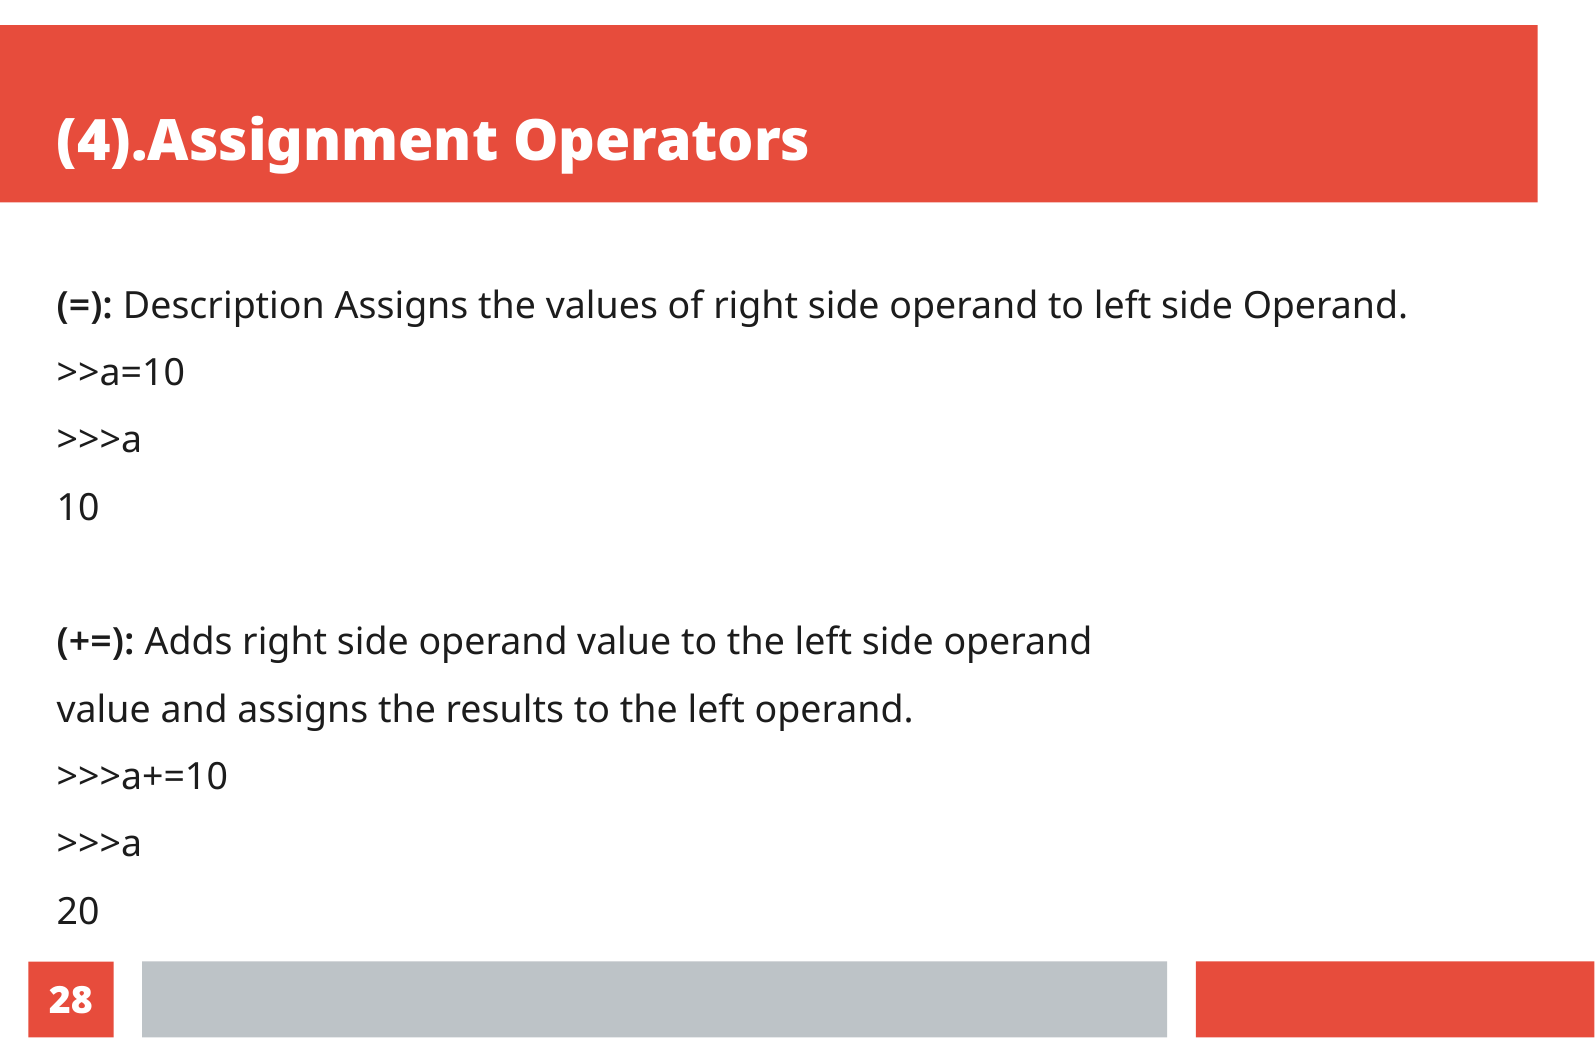

# (4).Assignment Operators
(=): Description Assigns the values of right side operand to left side Operand.
>>a=10
>>>a
10
(+=): Adds right side operand value to the left side operand
value and assigns the results to the left operand.
>>>a+=10
>>>a
20
28